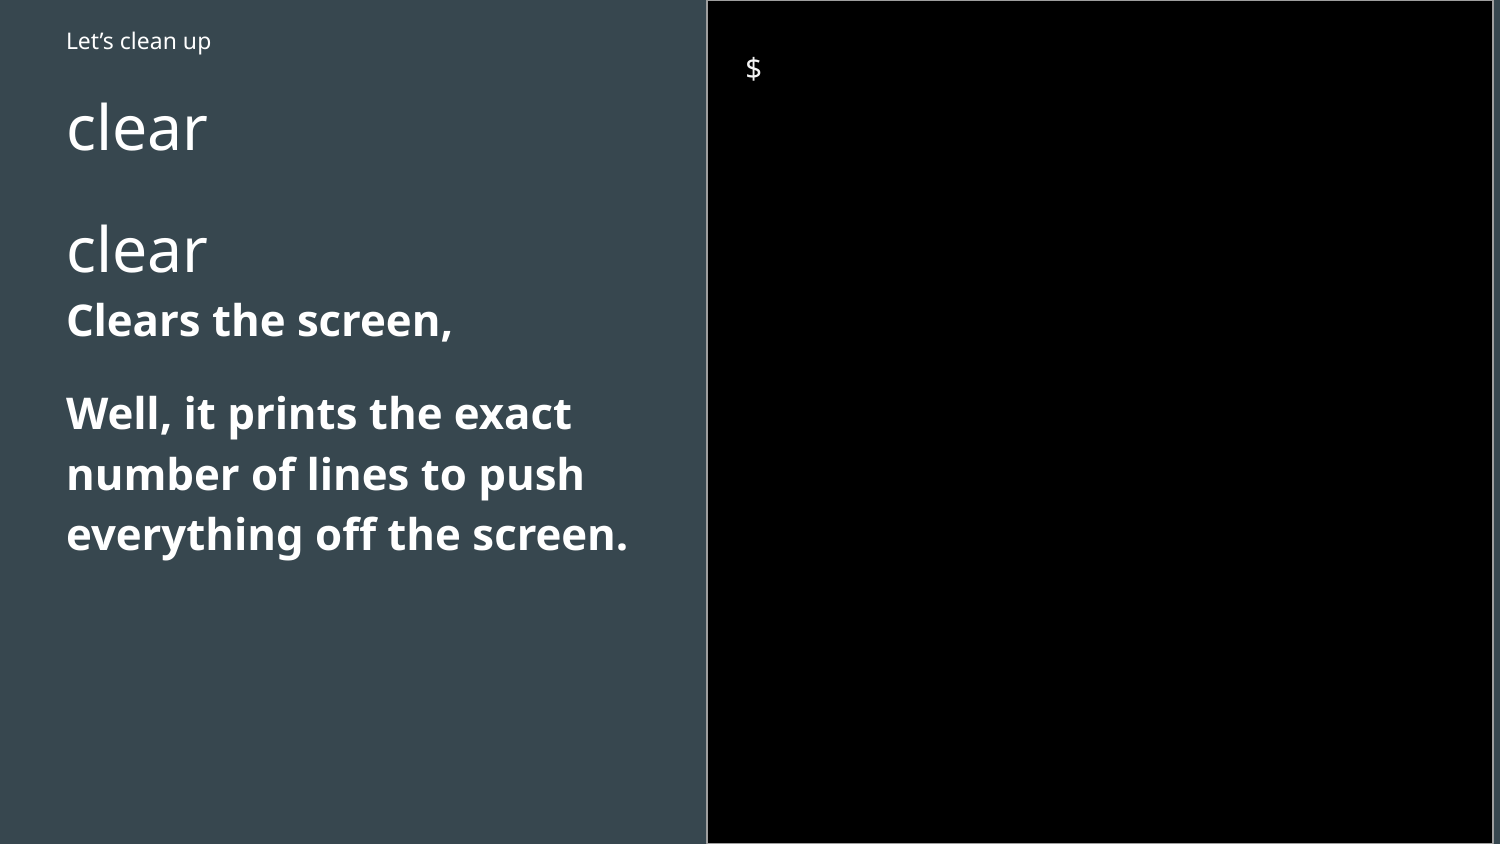

$
Let’s clean up
# clear
clear
Clears the screen,
Well, it prints the exact number of lines to push everything off the screen.